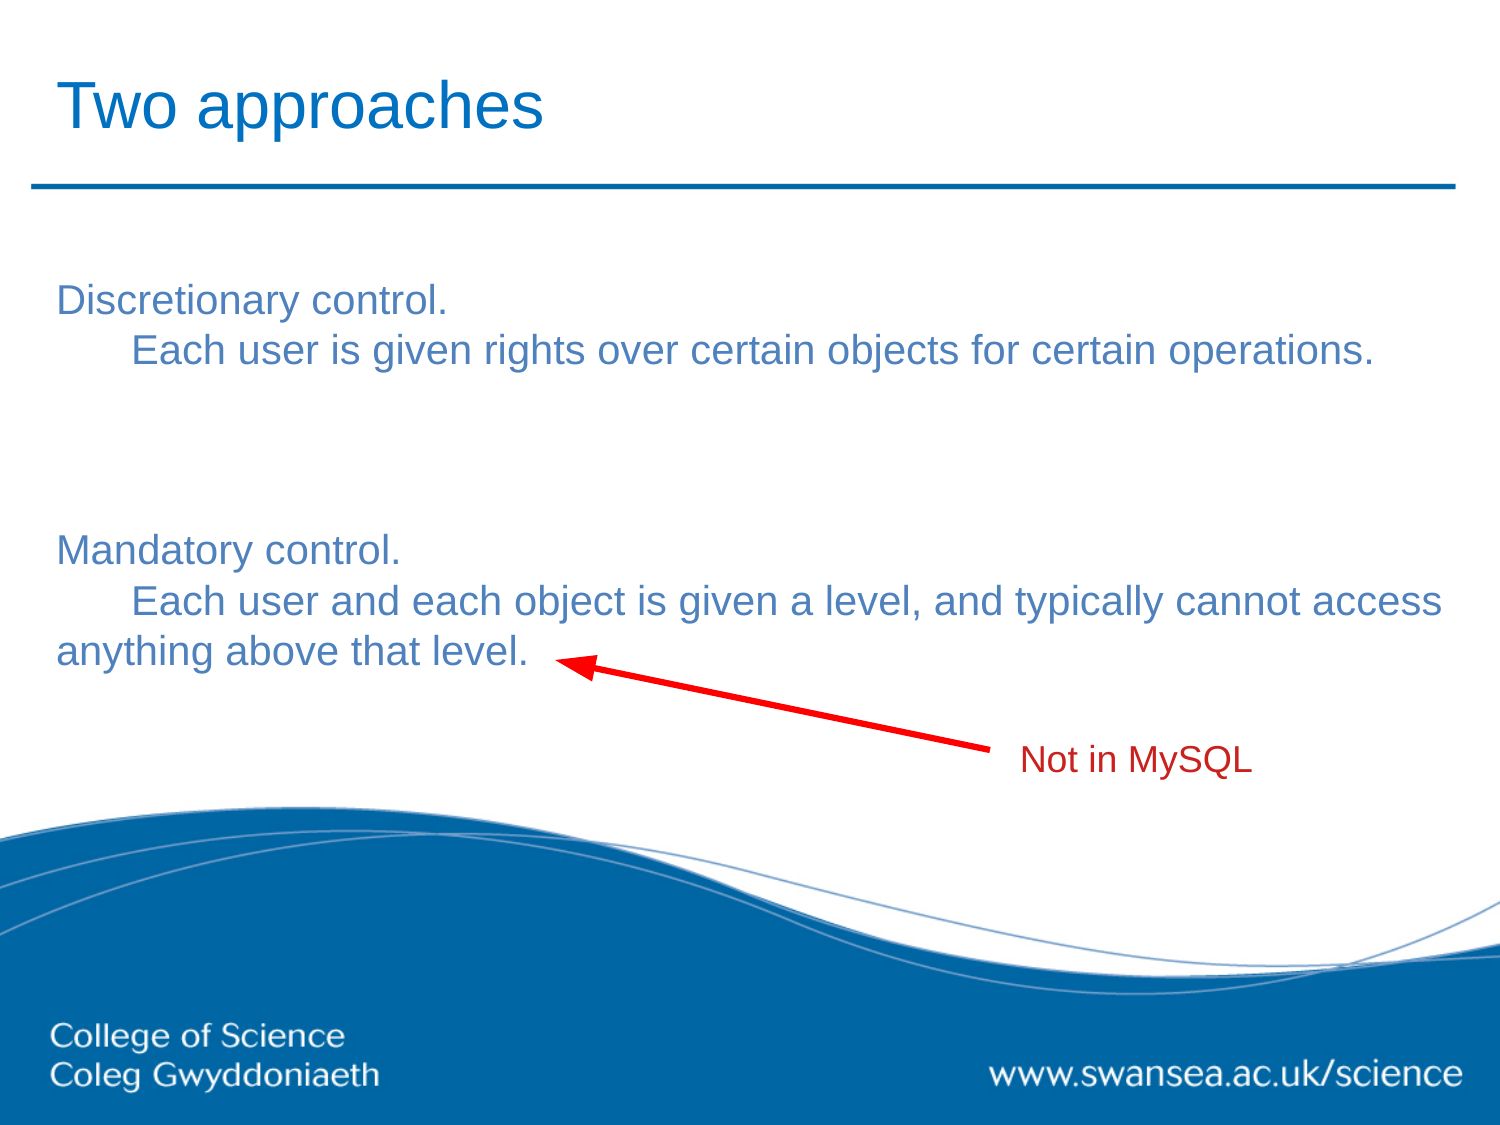

Two approaches
Discretionary control.
	Each user is given rights over certain objects for certain operations.
Mandatory control.
	Each user and each object is given a level, and typically cannot access anything above that level.
Not in MySQL